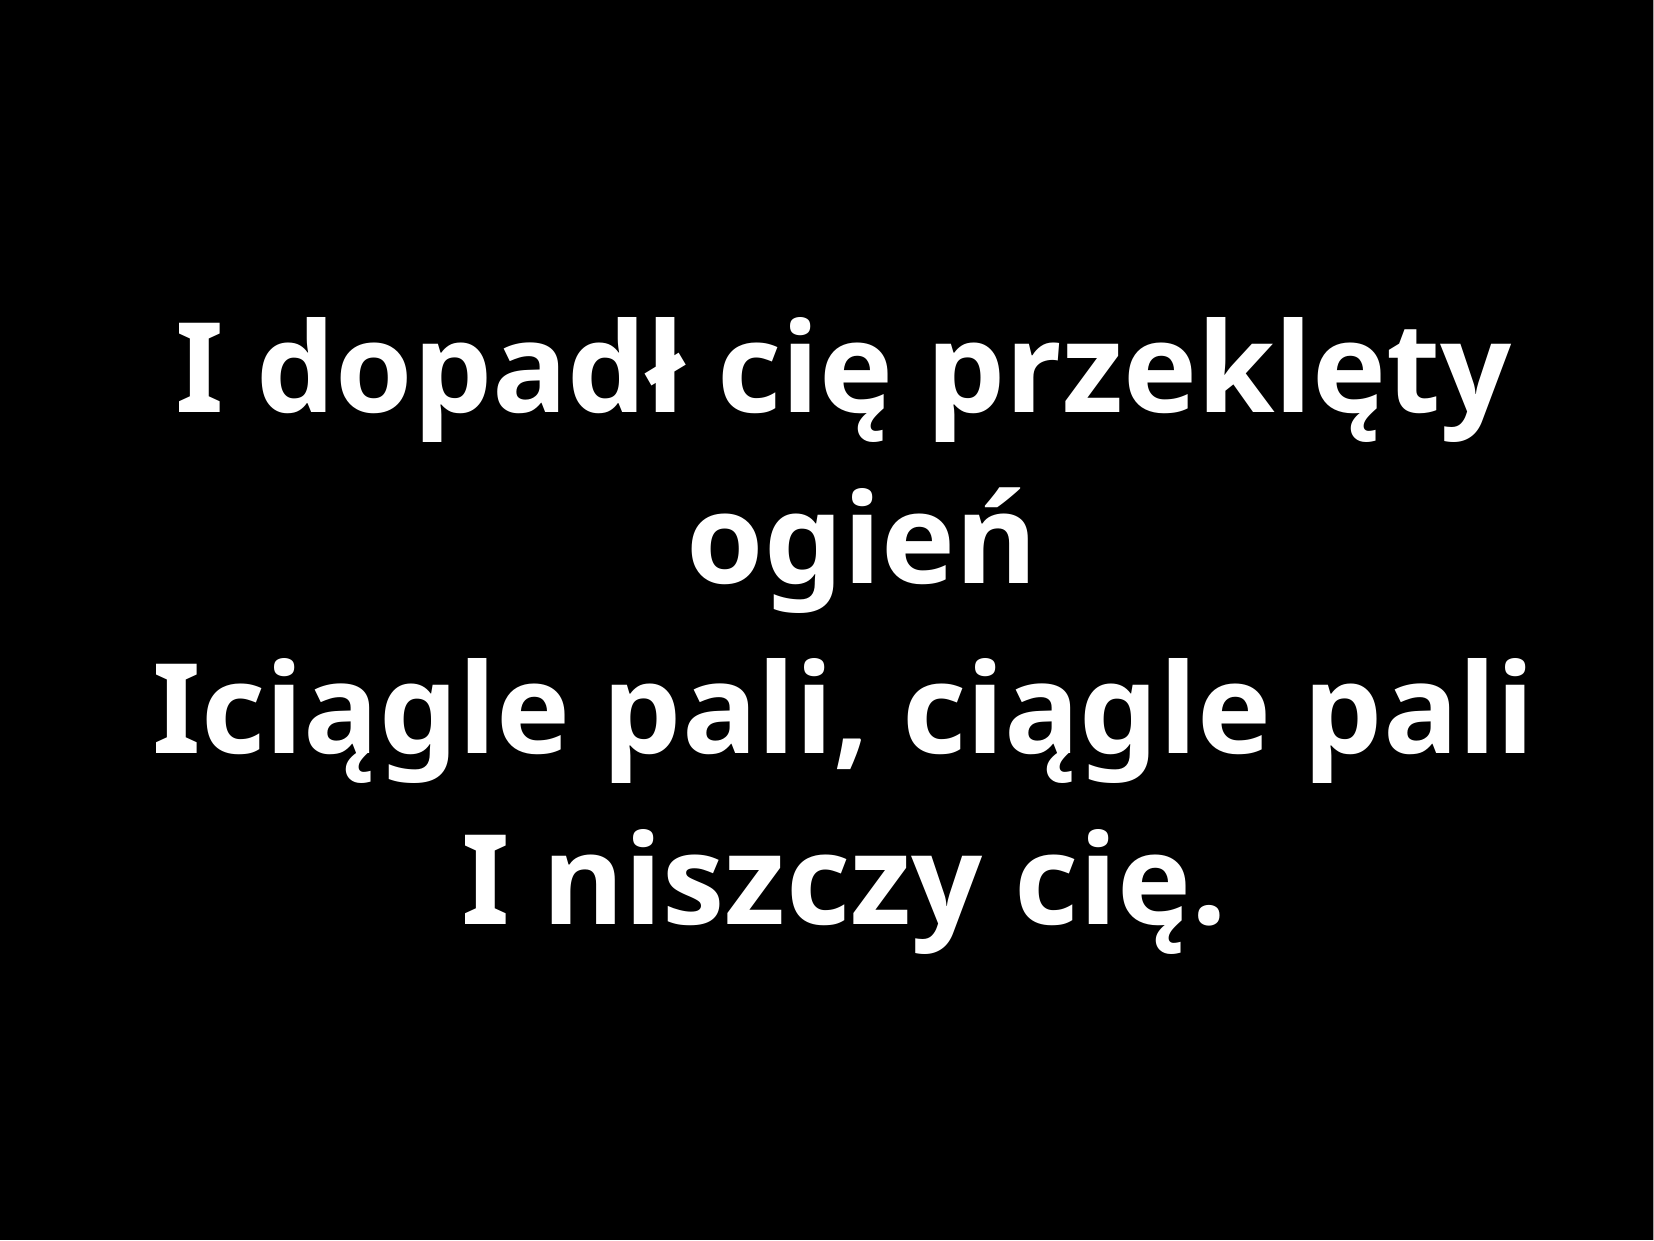

# I dopadł cię przeklęty ogień
Iciągle pali, ciągle pali
I niszczy cię.